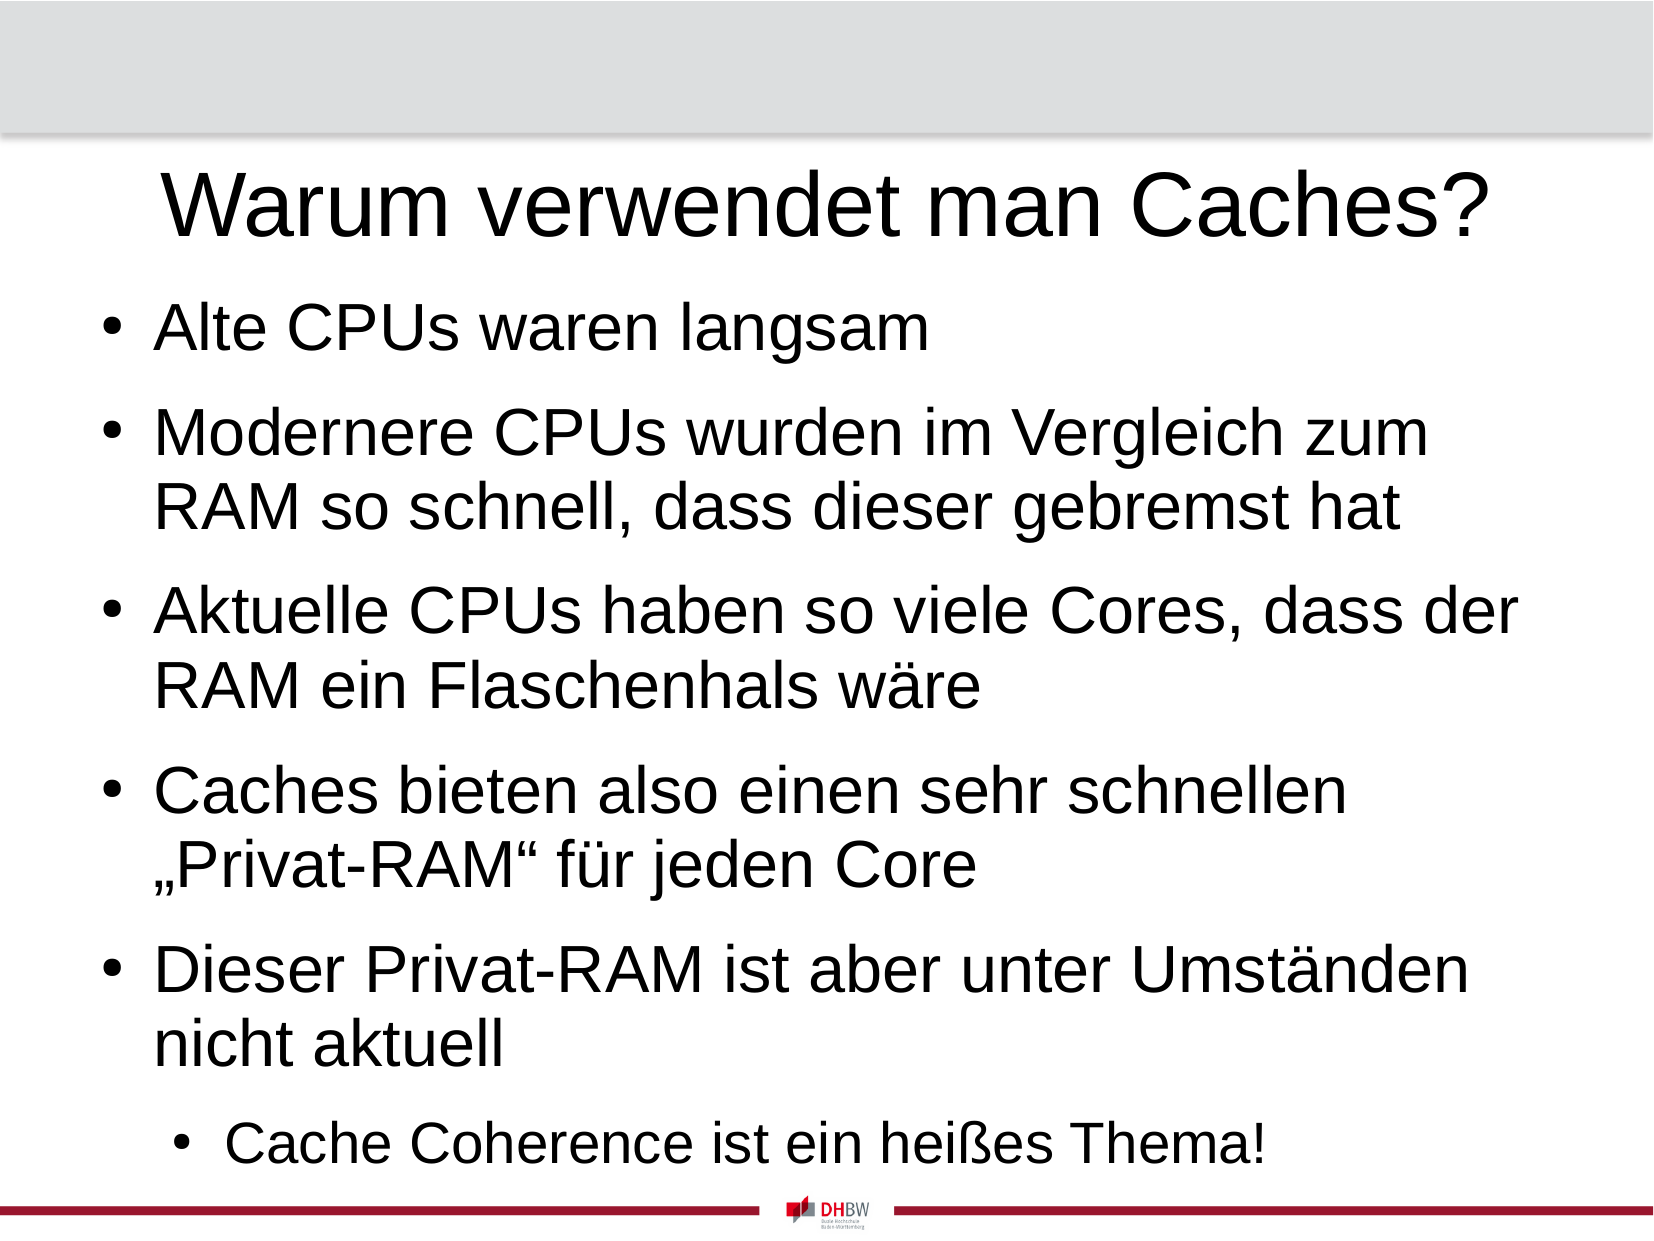

# Warum verwendet man Caches?
Alte CPUs waren langsam
Modernere CPUs wurden im Vergleich zum RAM so schnell, dass dieser gebremst hat
Aktuelle CPUs haben so viele Cores, dass der RAM ein Flaschenhals wäre
Caches bieten also einen sehr schnellen „Privat-RAM“ für jeden Core
Dieser Privat-RAM ist aber unter Umständen nicht aktuell
Cache Coherence ist ein heißes Thema!